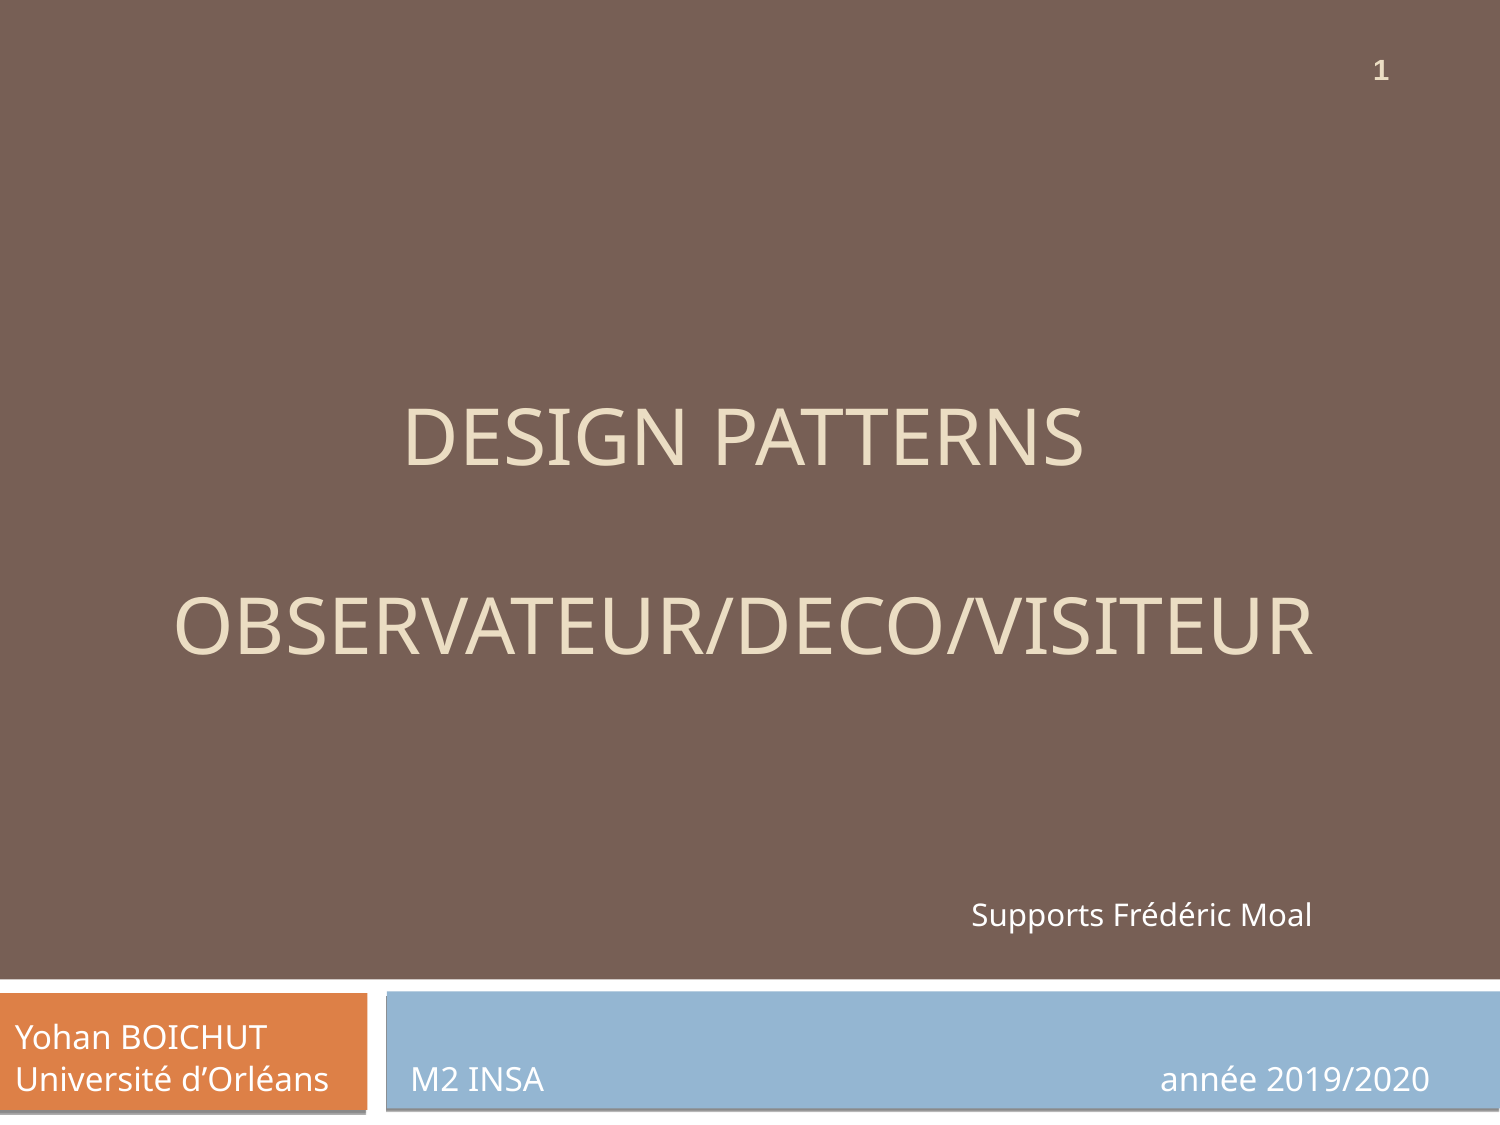

Design Patterns
Observateur/Deco/Visiteur
Supports Frédéric Moal
M2 INSA					année 2019/2020
#
Yohan BOICHUT
Université d’Orléans